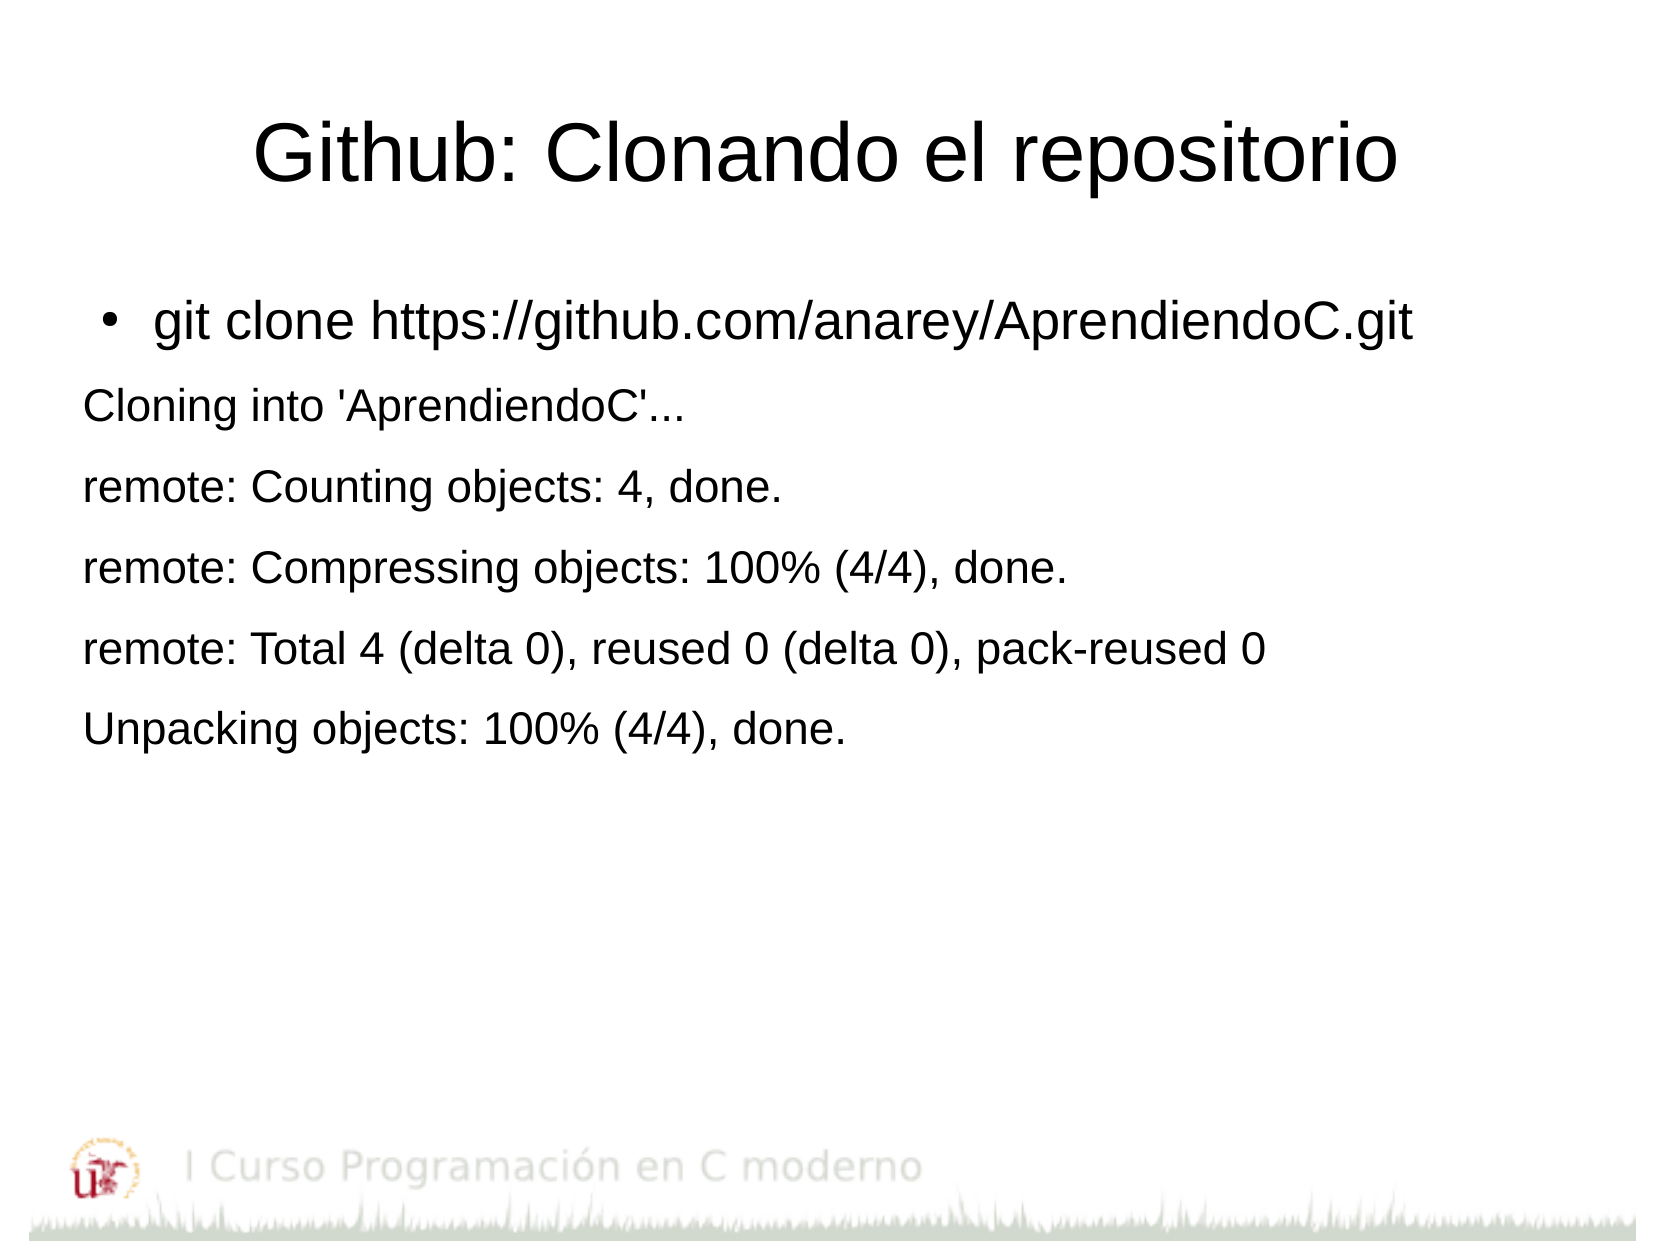

# Github: Clonando el repositorio
git clone https://github.com/anarey/AprendiendoC.git
Cloning into 'AprendiendoC'...
remote: Counting objects: 4, done.
remote: Compressing objects: 100% (4/4), done.
remote: Total 4 (delta 0), reused 0 (delta 0), pack-reused 0
Unpacking objects: 100% (4/4), done.